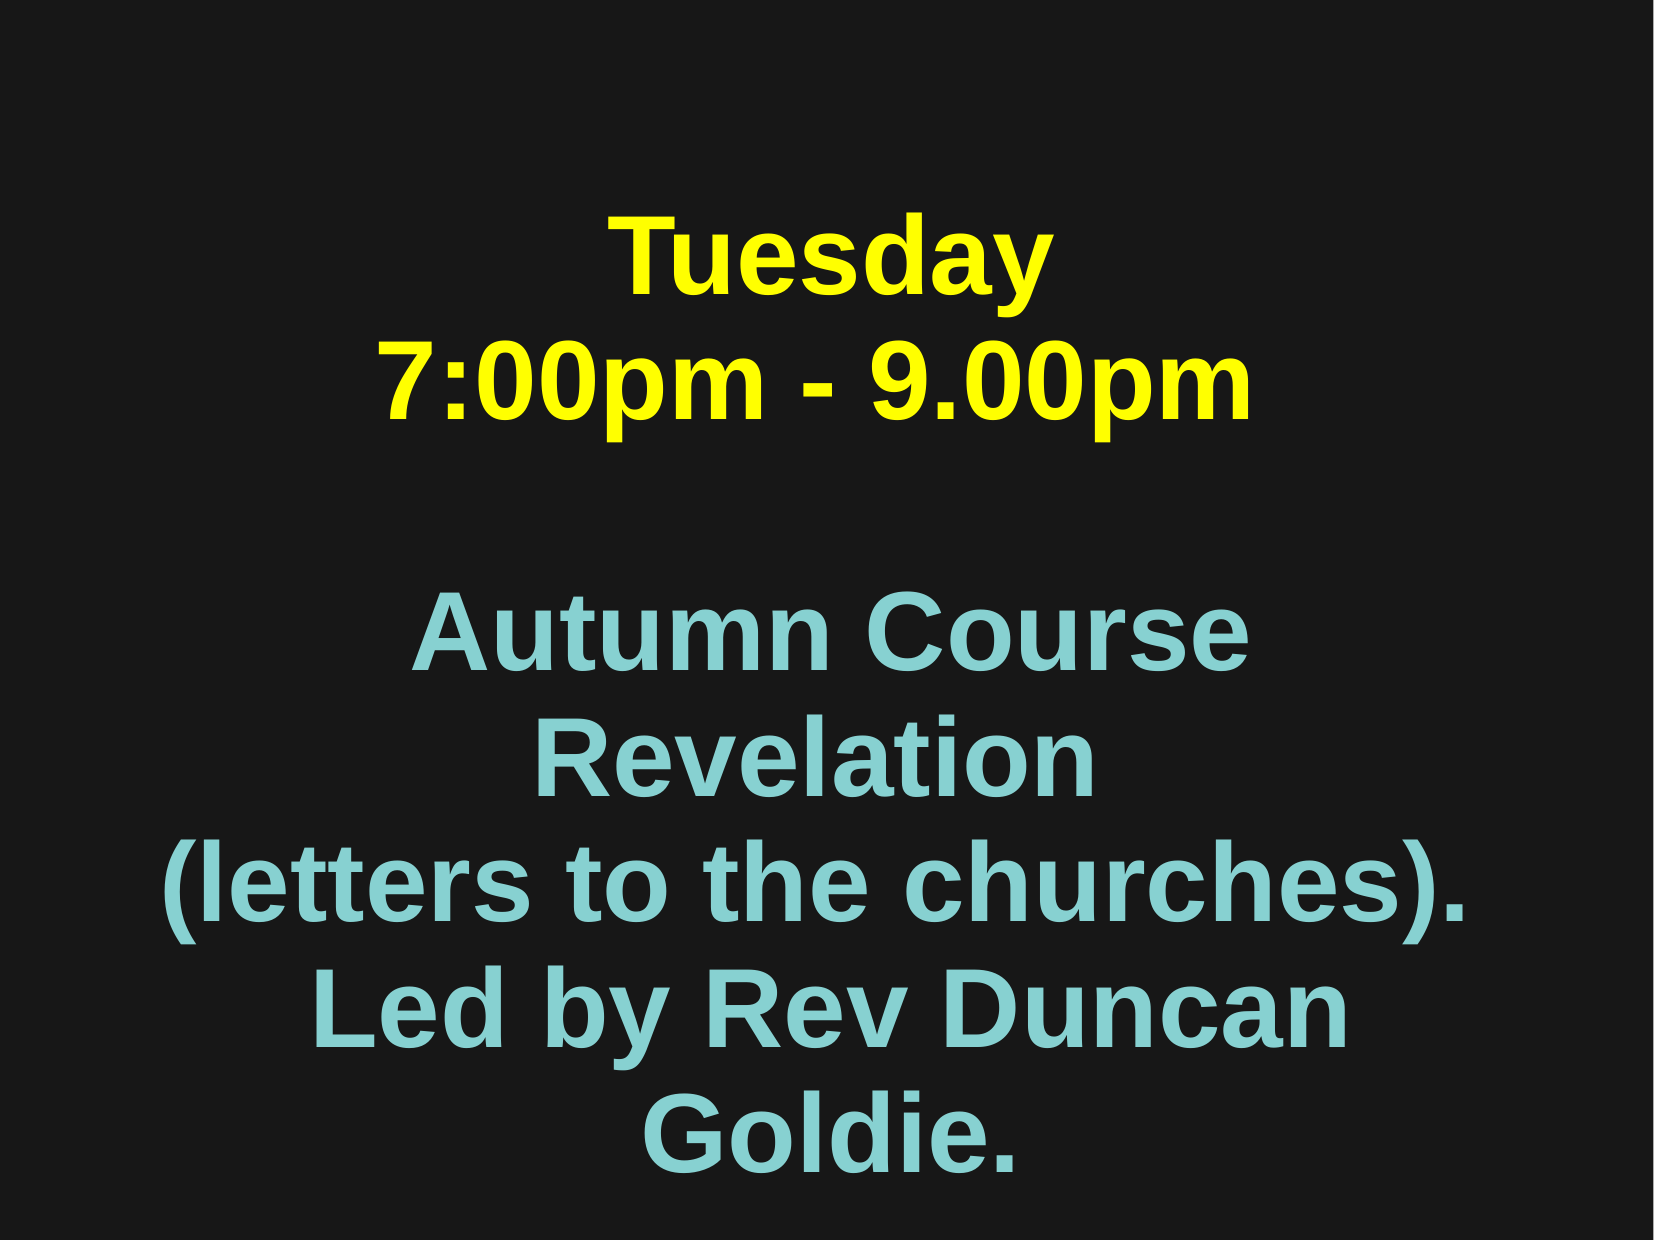

Tuesday
7:00pm - 9.00pm
Autumn Course
Revelation
(letters to the churches).
Led by Rev Duncan
Goldie.